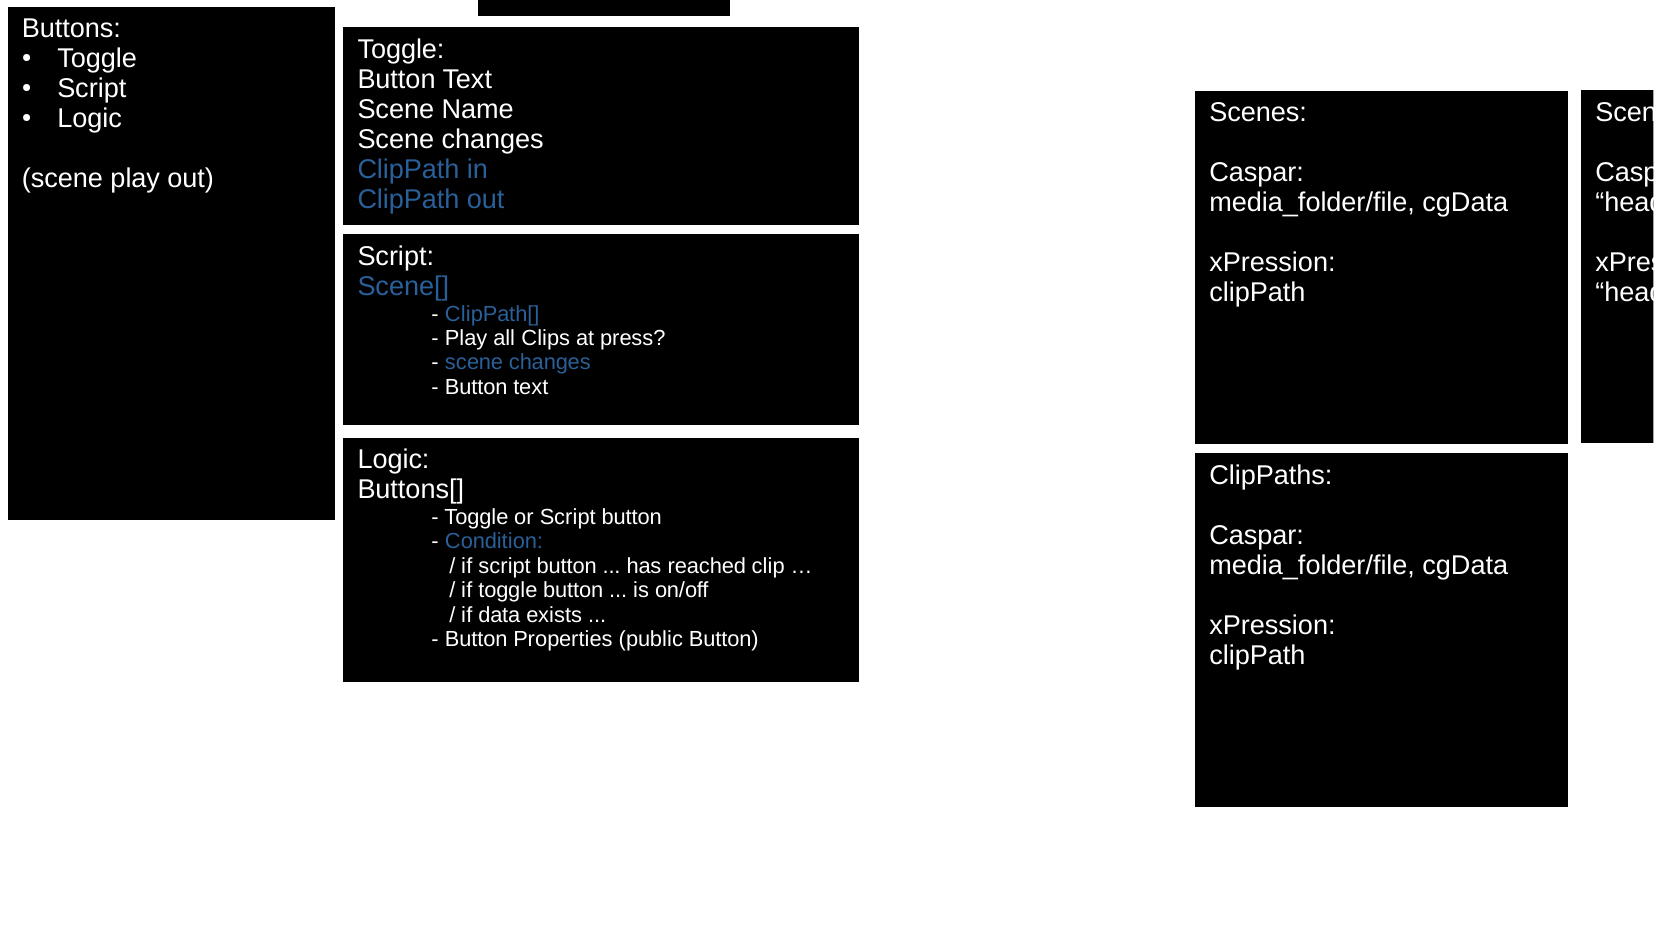

xPression:
Buttons:
Toggle
Script
Logic
(scene play out)
Toggle:
Button Text
Scene Name
Scene changes
ClipPath in
ClipPath out
Scene changes:
Caspar:
“head”, data_folder/file
xPression:
“head”, “data”
Scenes:
Caspar:
media_folder/file, cgData
xPression:
clipPath
Script:
Scene[]
	- ClipPath[]
	- Play all Clips at press?
	- scene changes
	- Button text
Logic:
Buttons[]
	- Toggle or Script button
	- Condition:
	 / if script button ... has reached clip …
	 / if toggle button ... is on/off
	 / if data exists ...
	- Button Properties (public Button)
ClipPaths:
Caspar:
media_folder/file, cgData
xPression:
clipPath